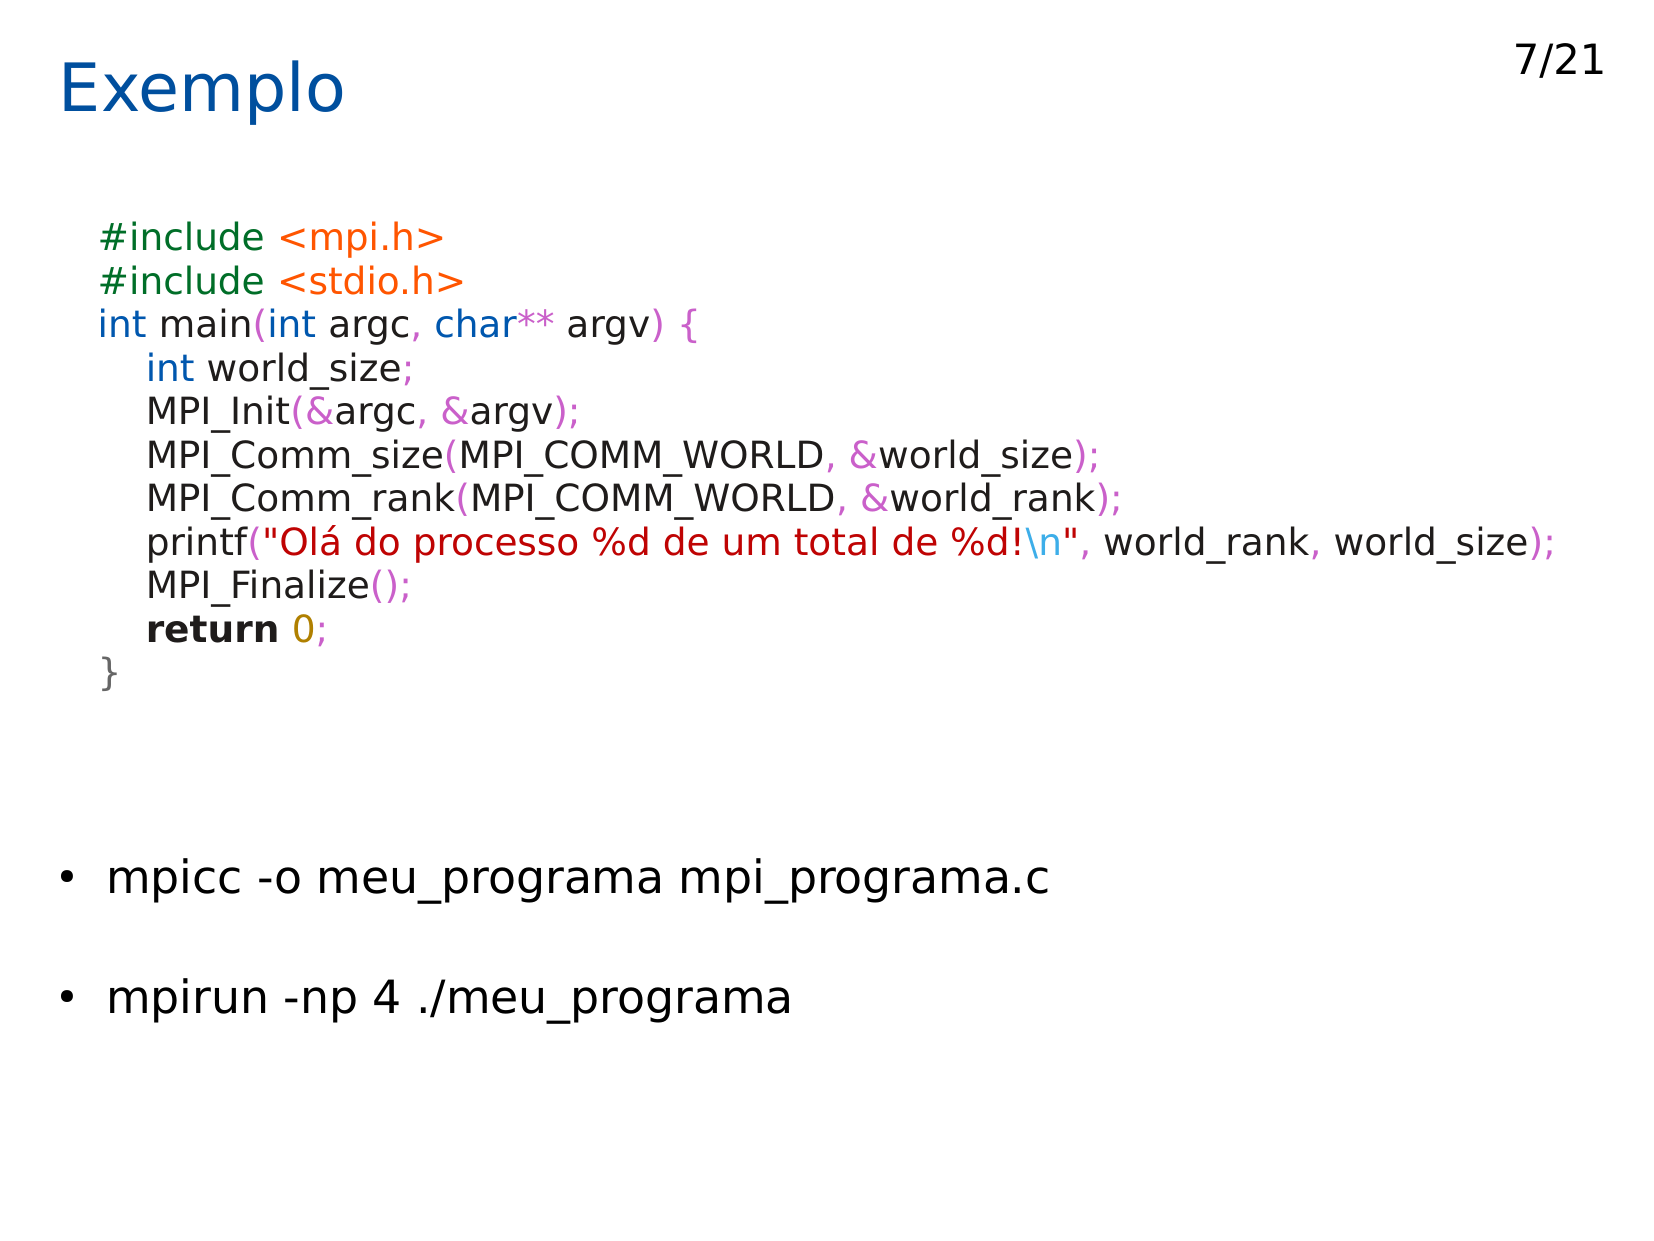

# Exemplo
7
#include <mpi.h>
#include <stdio.h>
int main(int argc, char** argv) {
 int world_size;
 MPI_Init(&argc, &argv);
 MPI_Comm_size(MPI_COMM_WORLD, &world_size);
 MPI_Comm_rank(MPI_COMM_WORLD, &world_rank);
 printf("Olá do processo %d de um total de %d!\n", world_rank, world_size);
 MPI_Finalize();
 return 0;
}
mpicc -o meu_programa mpi_programa.c
mpirun -np 4 ./meu_programa